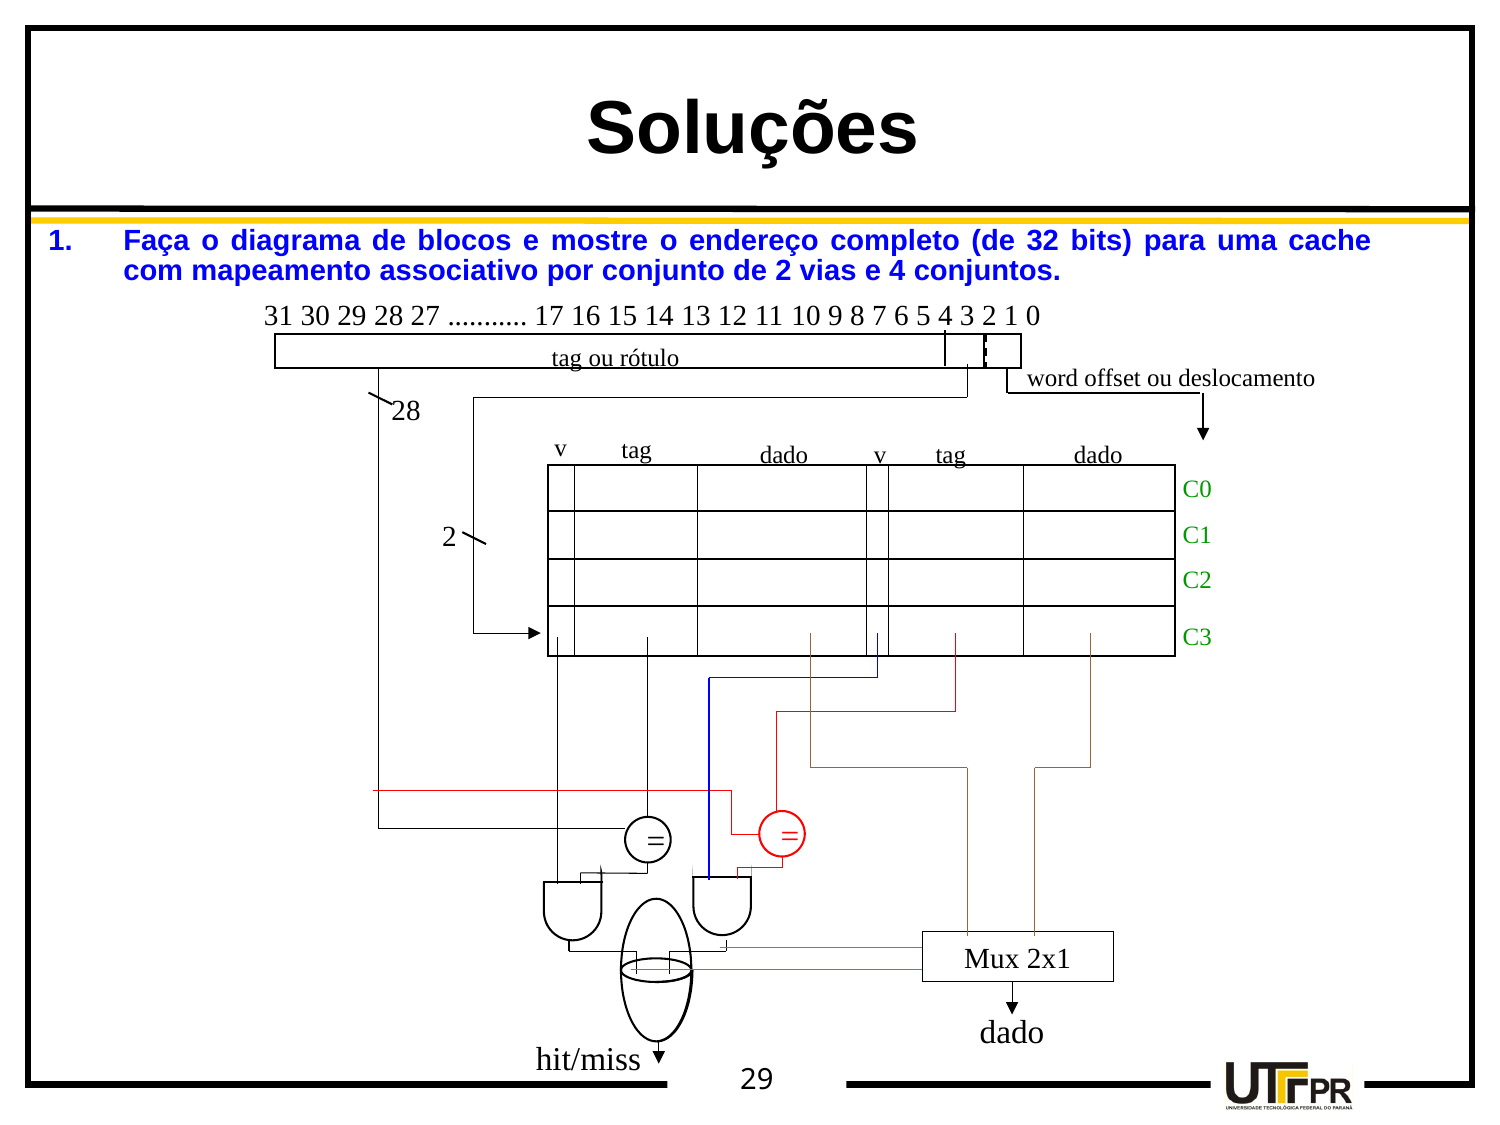

Soluções
# Faça o diagrama de blocos e mostre o endereço completo (de 32 bits) para uma cache com mapeamento associativo por conjunto de 2 vias e 4 conjuntos.
31 30 29 28 27 ........... 17 16 15 14 13 12 11 10 9 8 7 6 5 4 3 2 1 0
tag ou rótulo
word offset ou deslocamento
28
v
tag
dado
v
tag
dado
C0
2
C1
C2
C3
=
=
Mux 2x1
dado
hit/miss